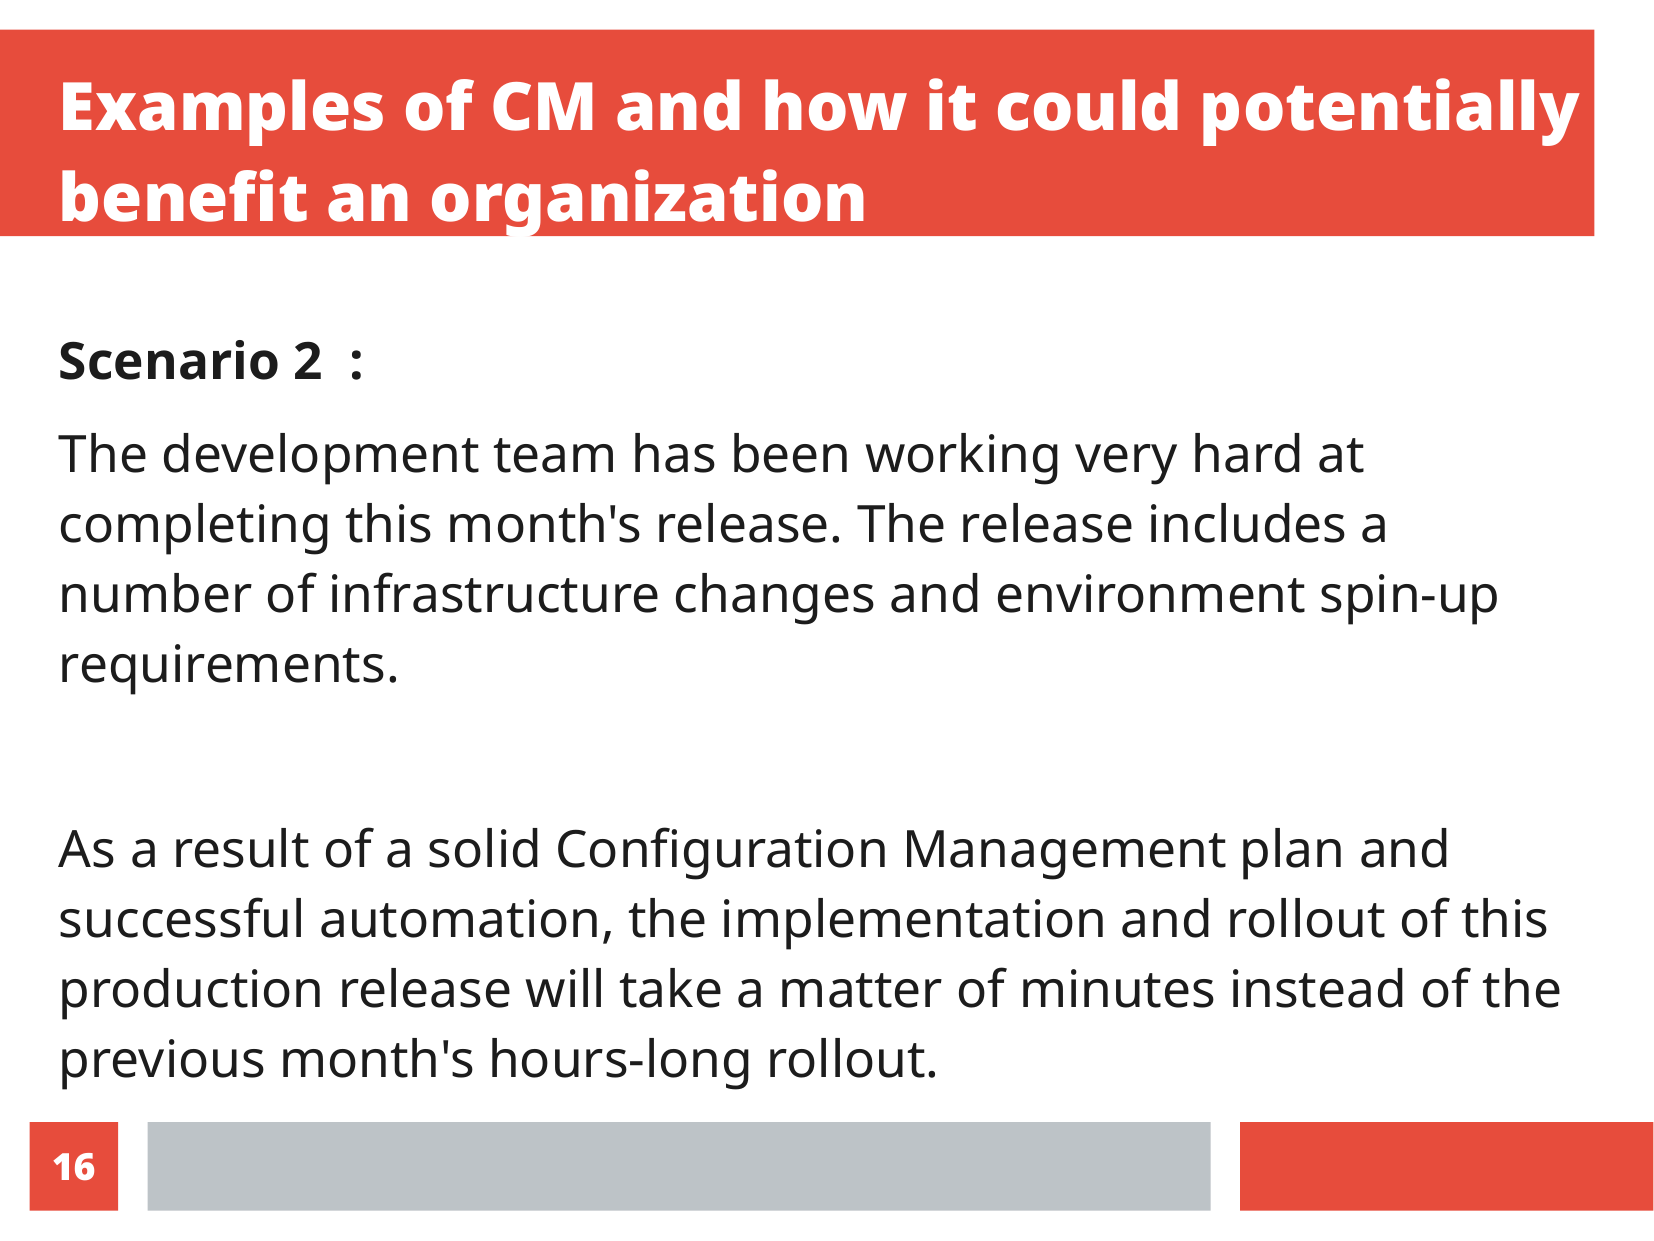

# Examples of CM and how it could potentially benefit an organization
Scenario 2 :
The development team has been working very hard at completing this month's release. The release includes a number of infrastructure changes and environment spin-up requirements.
As a result of a solid Configuration Management plan and successful automation, the implementation and rollout of this production release will take a matter of minutes instead of the previous month's hours-long rollout.
16